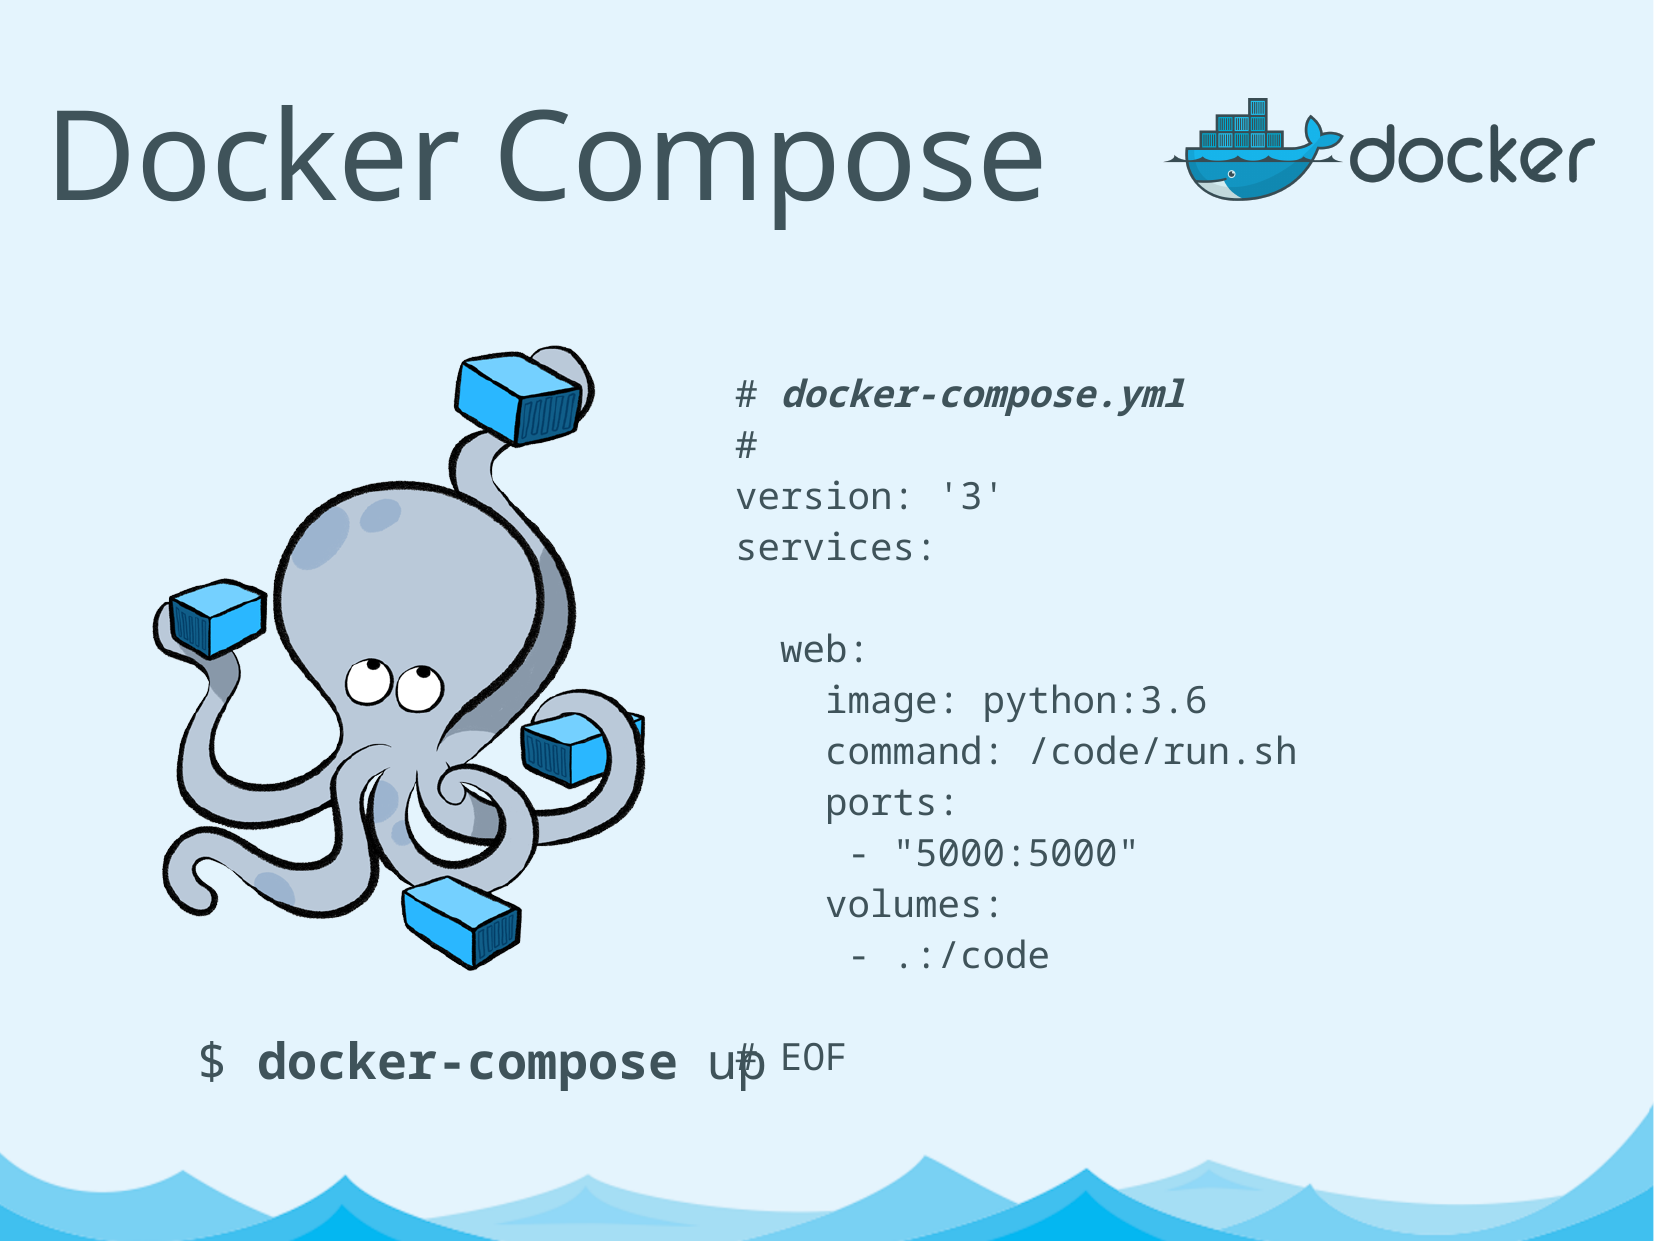

Docker Compose
# docker-compose.yml
#
version: '3'
services:
 web:
 image: python:3.6
 command: /code/run.sh
 ports:
 - "5000:5000"
 volumes:
 - .:/code
# EOF
$ docker-compose up